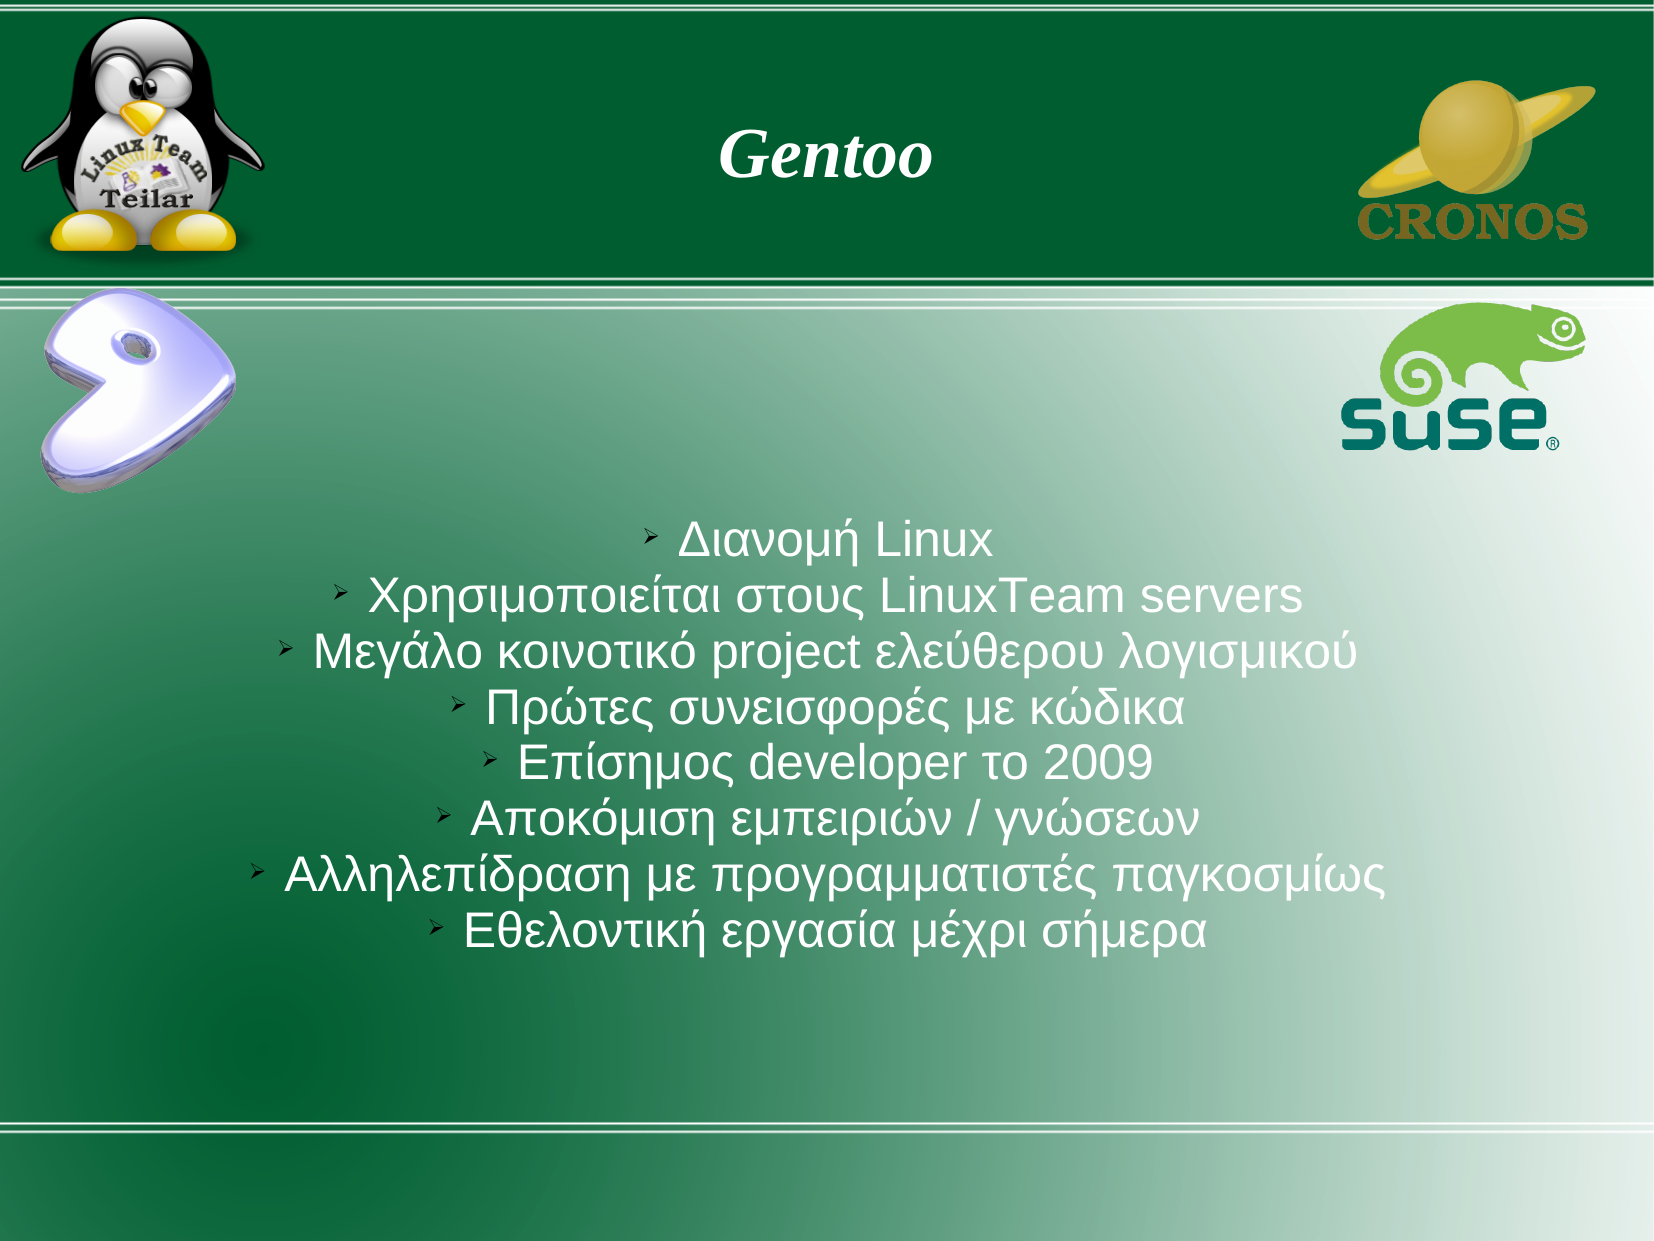

# Gentoo
Διανομή Linux
Χρησιμοποιείται στους LinuxTeam servers
Μεγάλο κοινοτικό project ελεύθερου λογισμικού
Πρώτες συνεισφορές με κώδικα
Επίσημος developer το 2009
Αποκόμιση εμπειριών / γνώσεων
Αλληλεπίδραση με προγραμματιστές παγκοσμίως
Εθελοντική εργασία μέχρι σήμερα